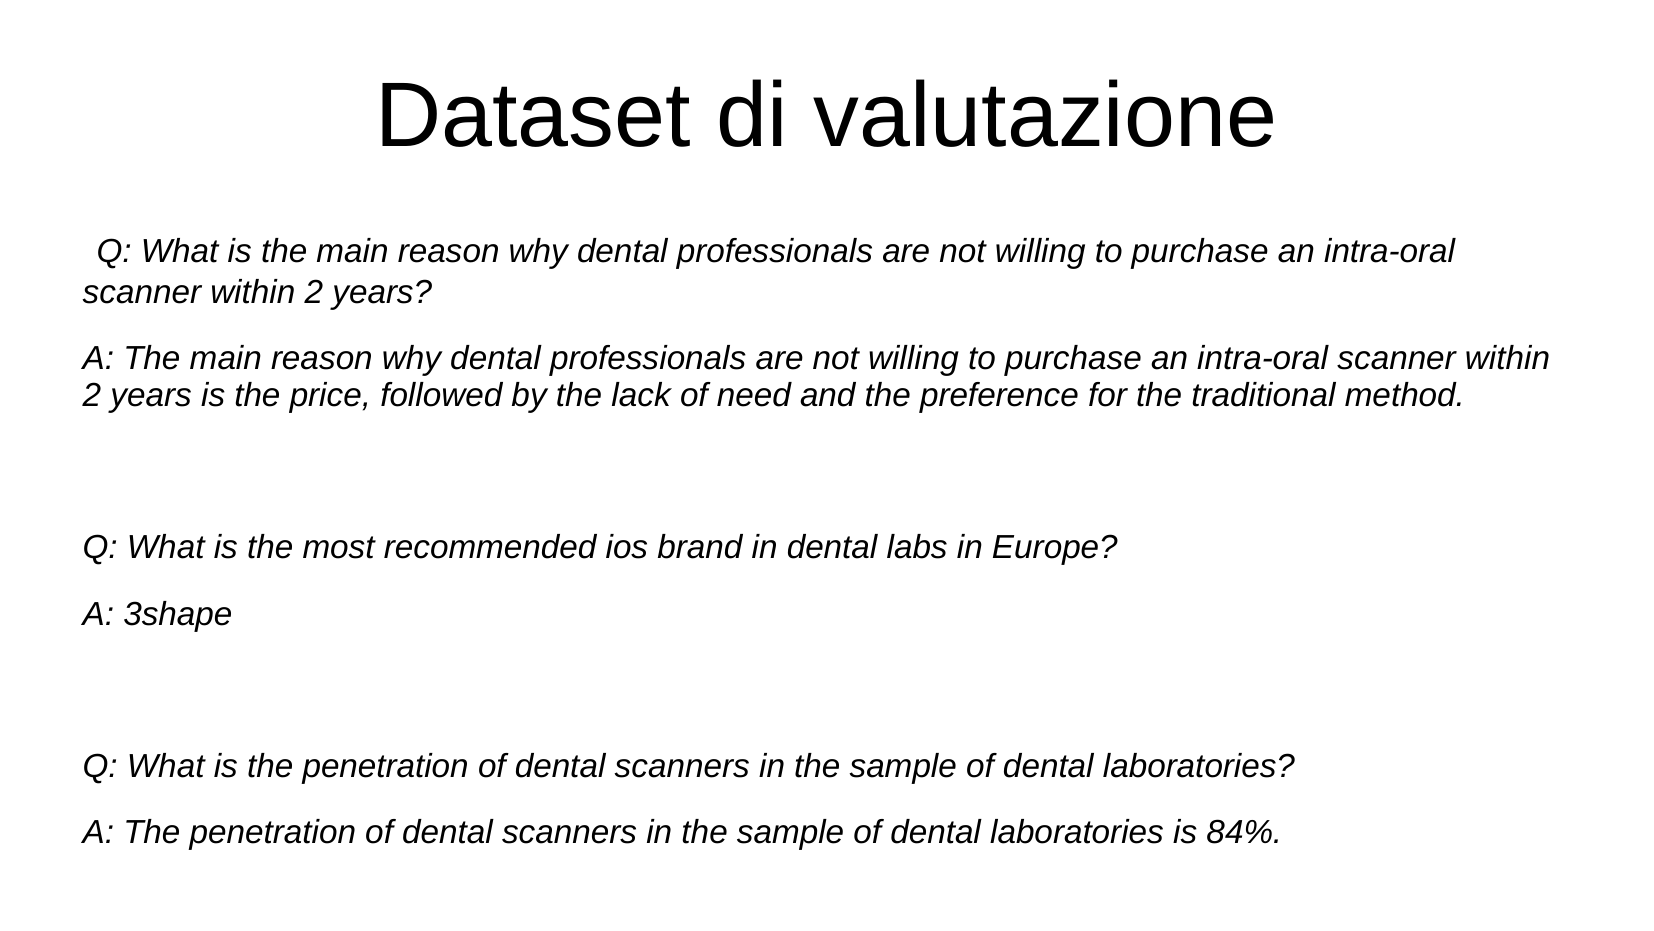

# Dataset di valutazione
 Q: What is the main reason why dental professionals are not willing to purchase an intra-oral scanner within 2 years?
A: The main reason why dental professionals are not willing to purchase an intra-oral scanner within 2 years is the price, followed by the lack of need and the preference for the traditional method.
Q: What is the most recommended ios brand in dental labs in Europe?
A: 3shape
Q: What is the penetration of dental scanners in the sample of dental laboratories?
A: The penetration of dental scanners in the sample of dental laboratories is 84%.